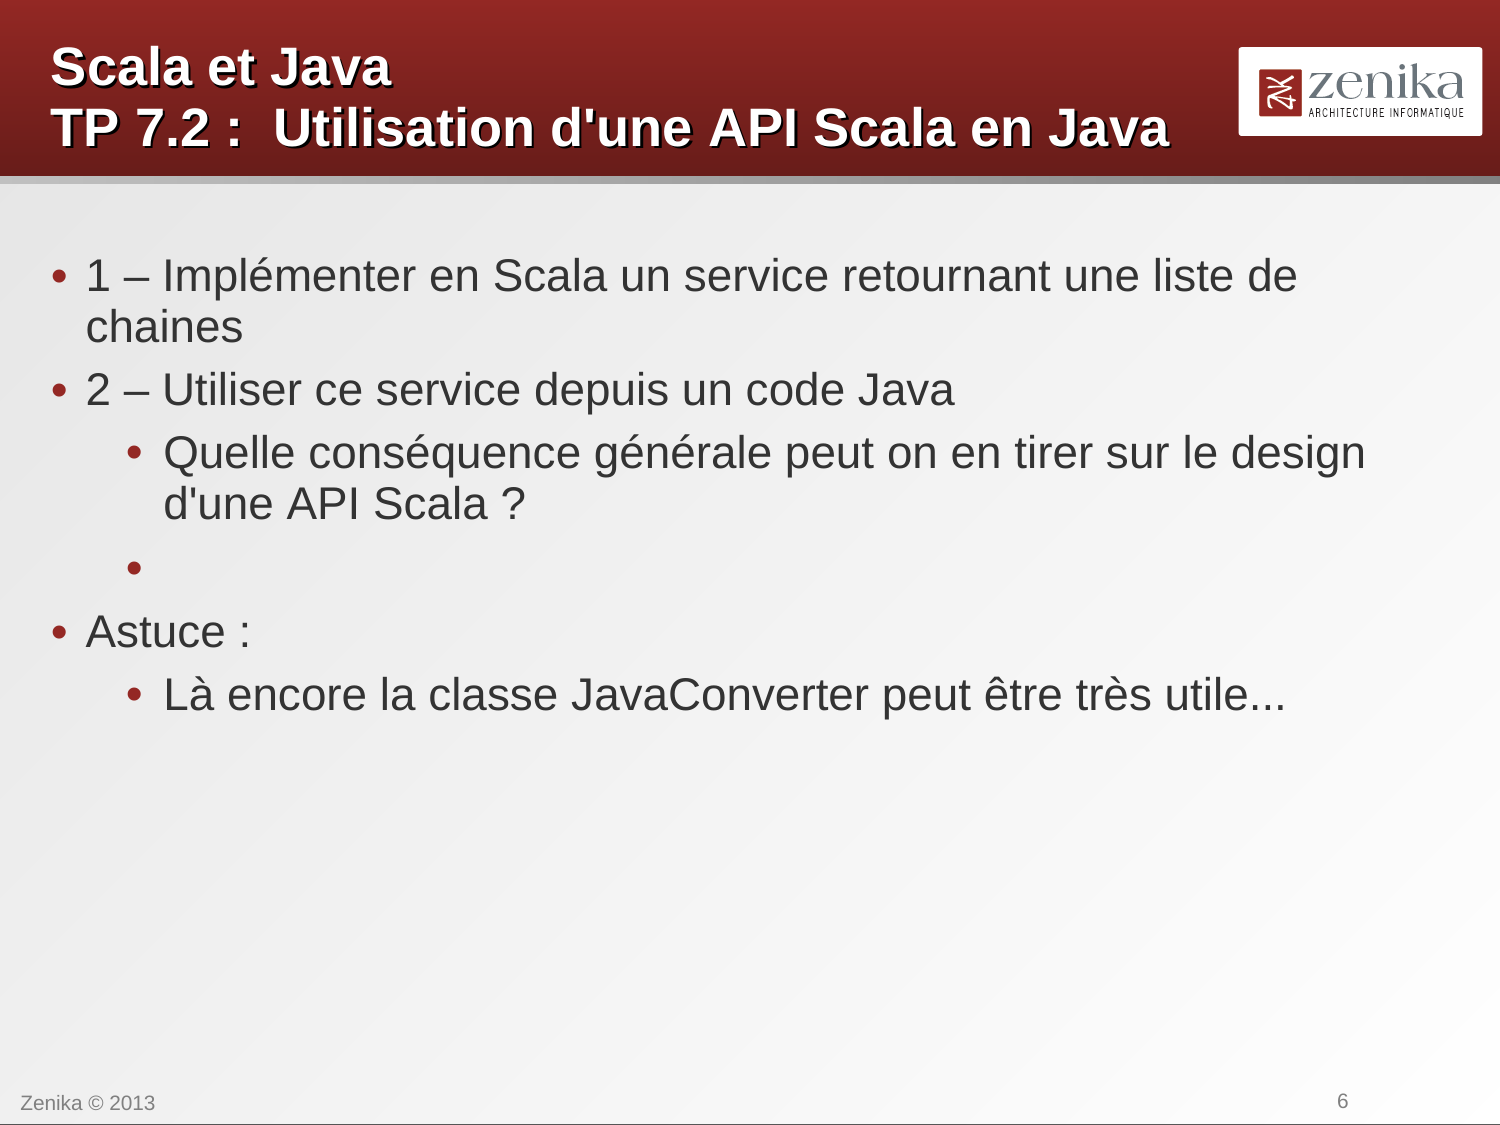

# Scala et Java TP 7.2 : Utilisation d'une API Scala en Java
1 – Implémenter en Scala un service retournant une liste de chaines
2 – Utiliser ce service depuis un code Java
Quelle conséquence générale peut on en tirer sur le design d'une API Scala ?
Astuce :
Là encore la classe JavaConverter peut être très utile...